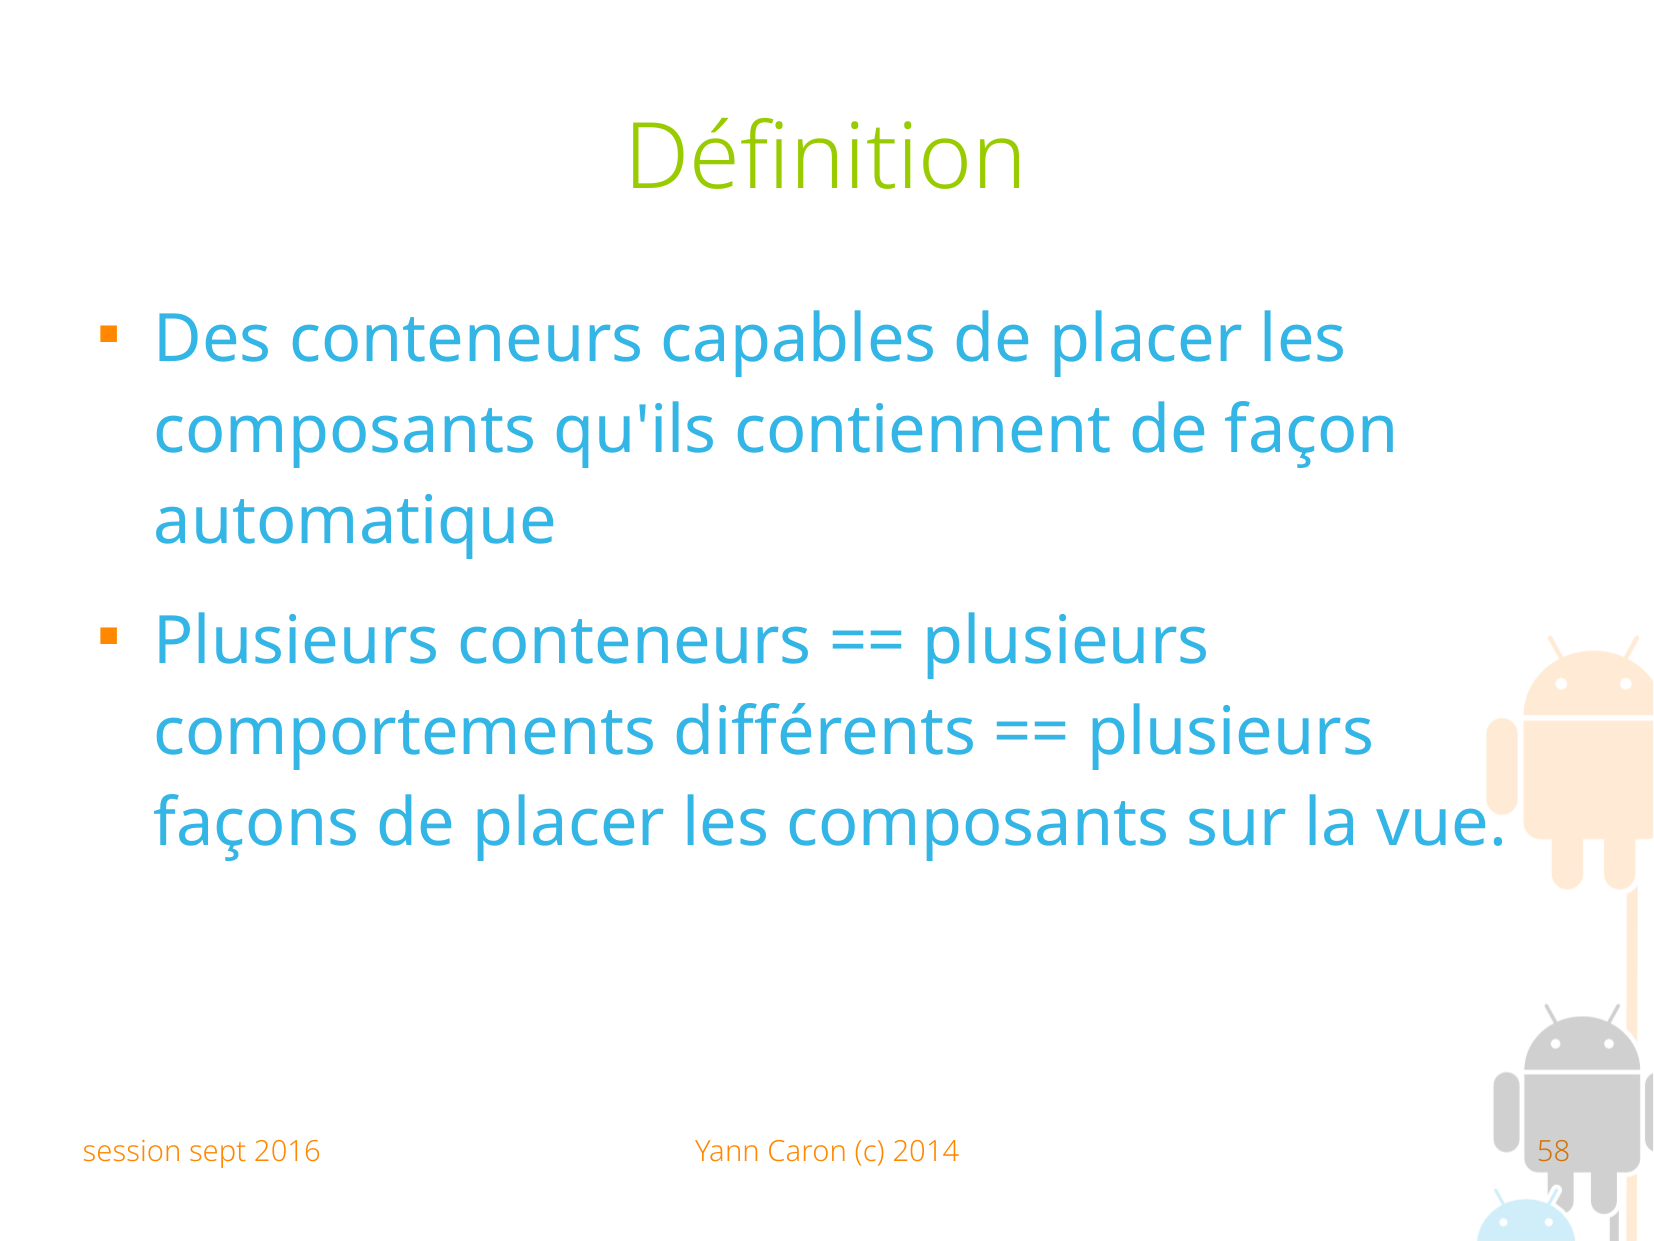

# Définition
Des conteneurs capables de placer les composants qu'ils contiennent de façon automatique
Plusieurs conteneurs == plusieurs comportements différents == plusieurs façons de placer les composants sur la vue.
session sept 2016
Yann Caron (c) 2014
58